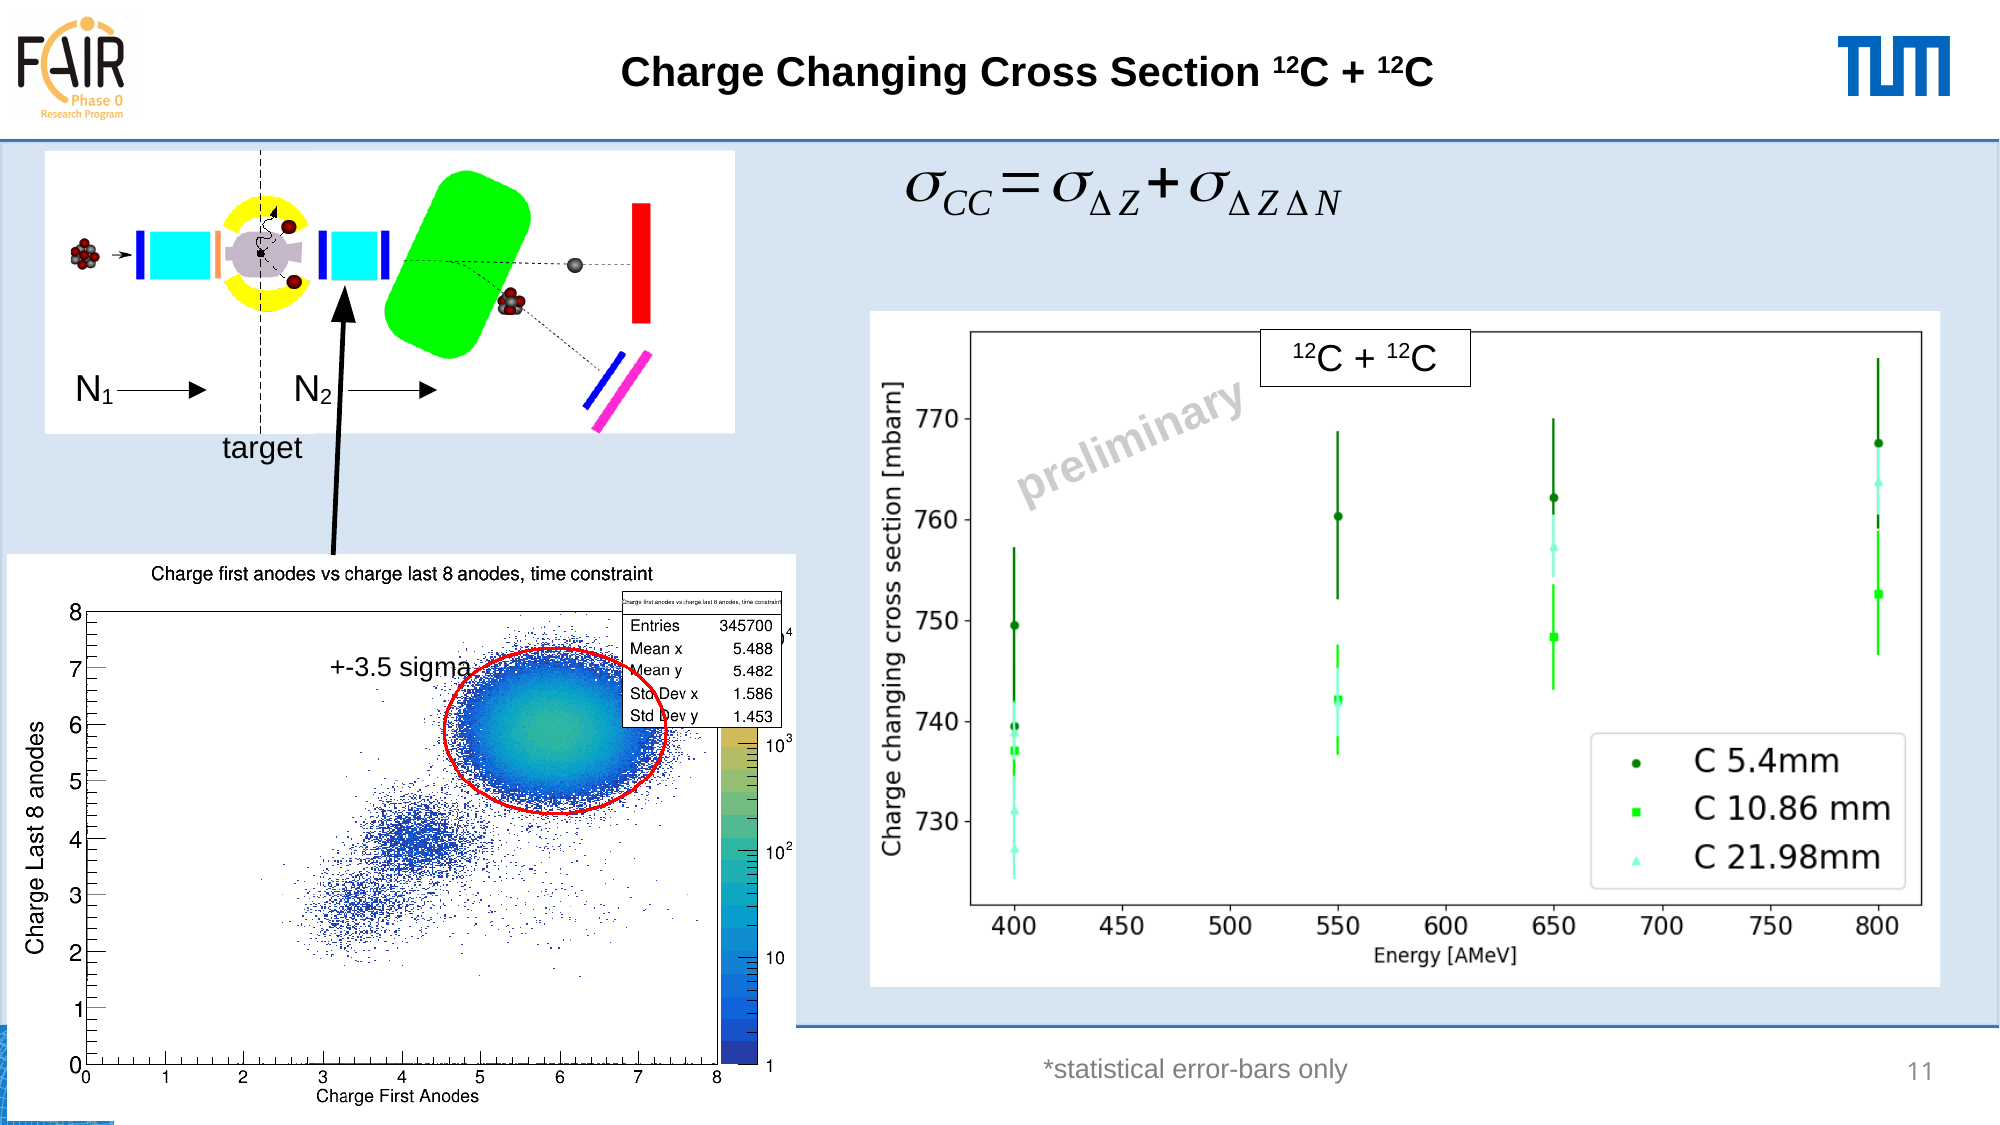

Charge Changing Cross Section 12C + 12C
N1
N2
target
12C + 12C
preliminary
+-3.5 sigma
11
*statistical error-bars only